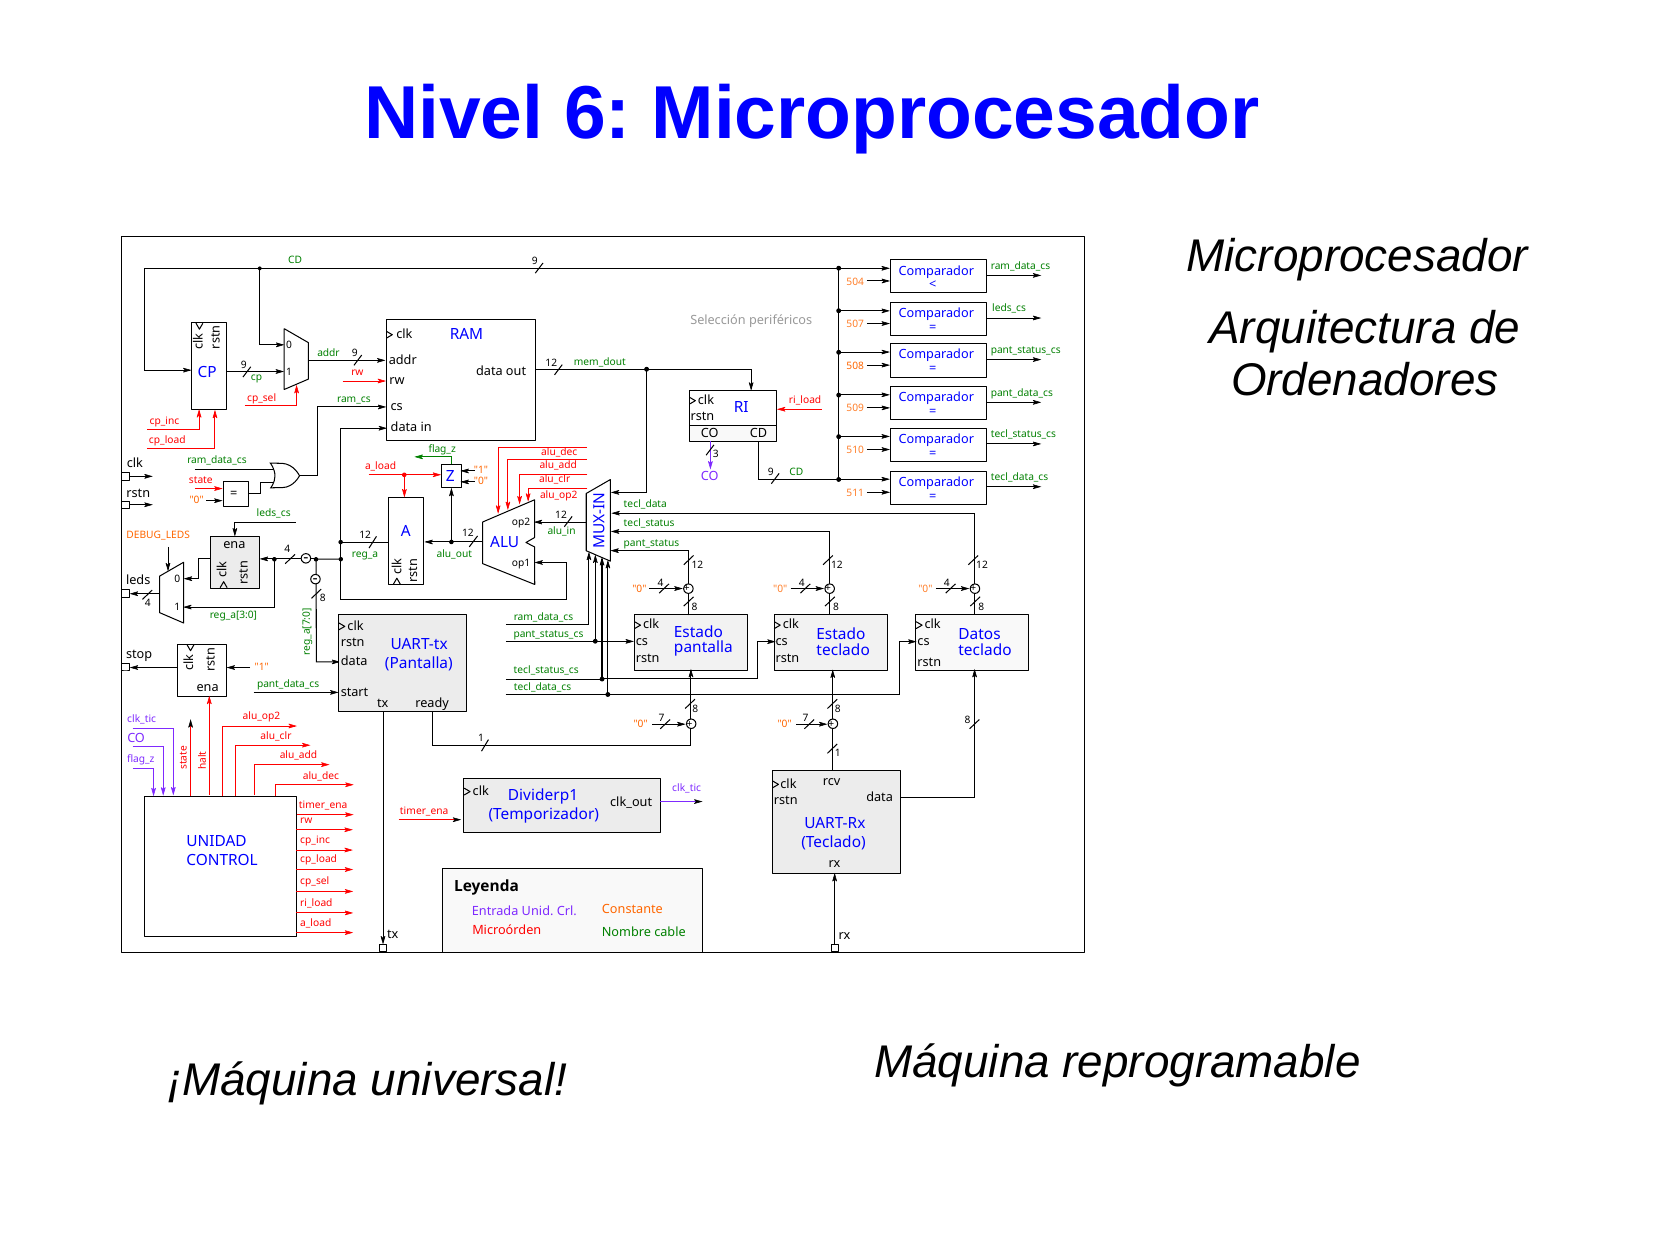

Nivel 6: Microprocesador
Microprocesador
Arquitectura de Ordenadores
Máquina reprogramable
¡Máquina universal!